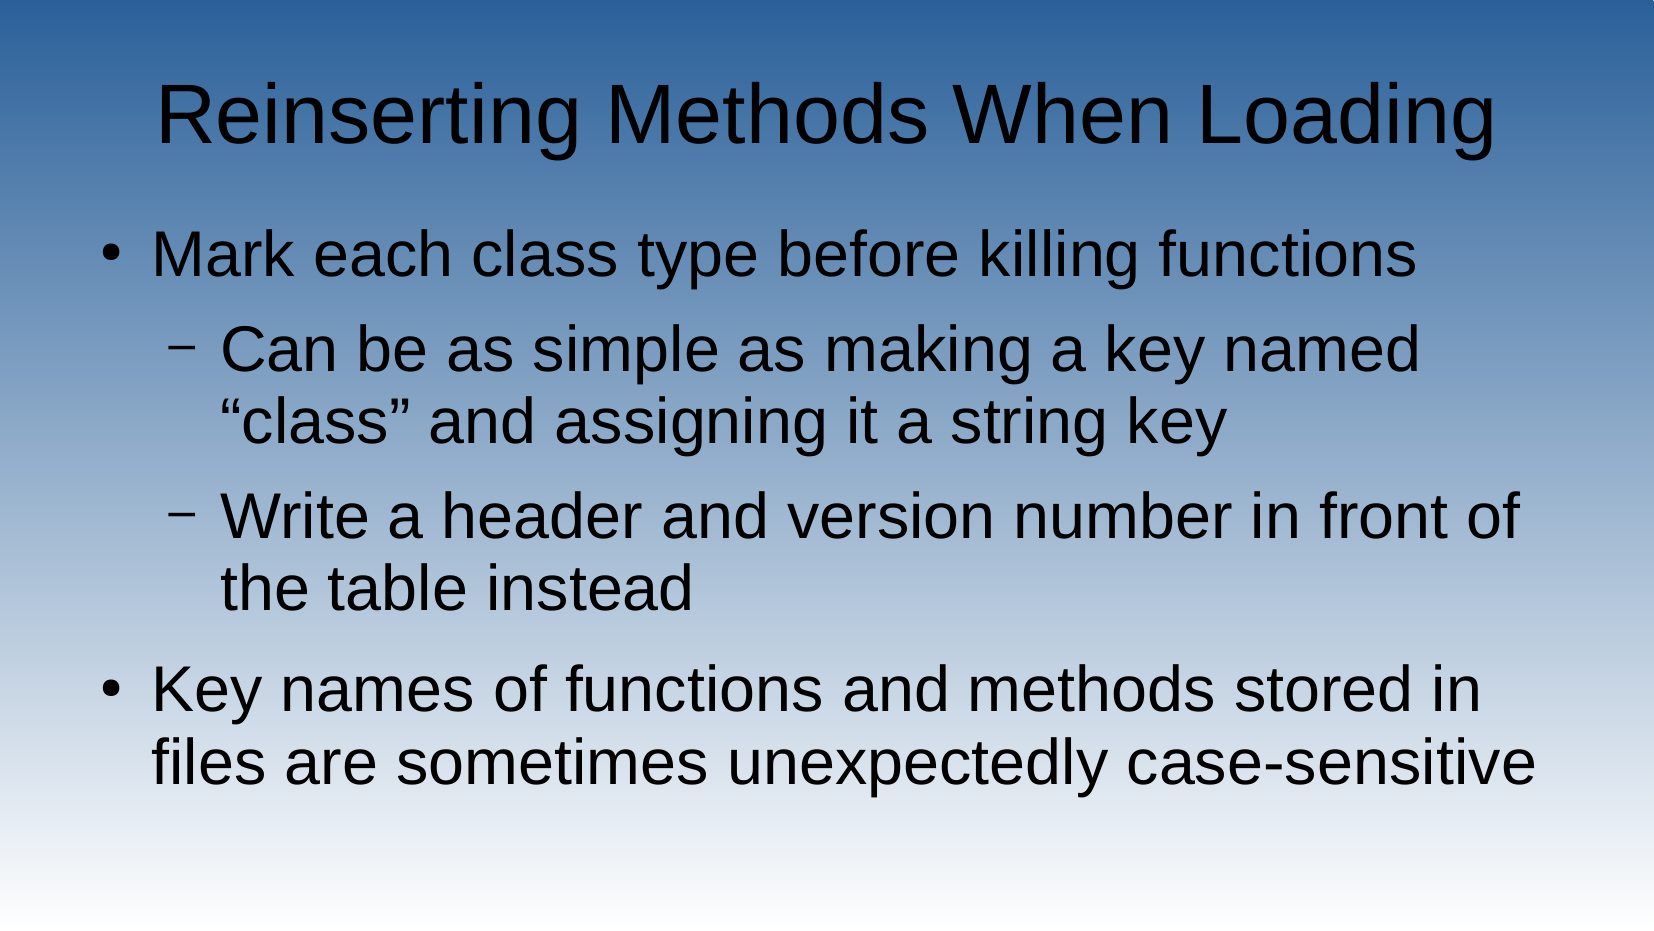

# Reinserting Methods When Loading
Mark each class type before killing functions
Can be as simple as making a key named “class” and assigning it a string key
Write a header and version number in front of the table instead
Key names of functions and methods stored in files are sometimes unexpectedly case-sensitive